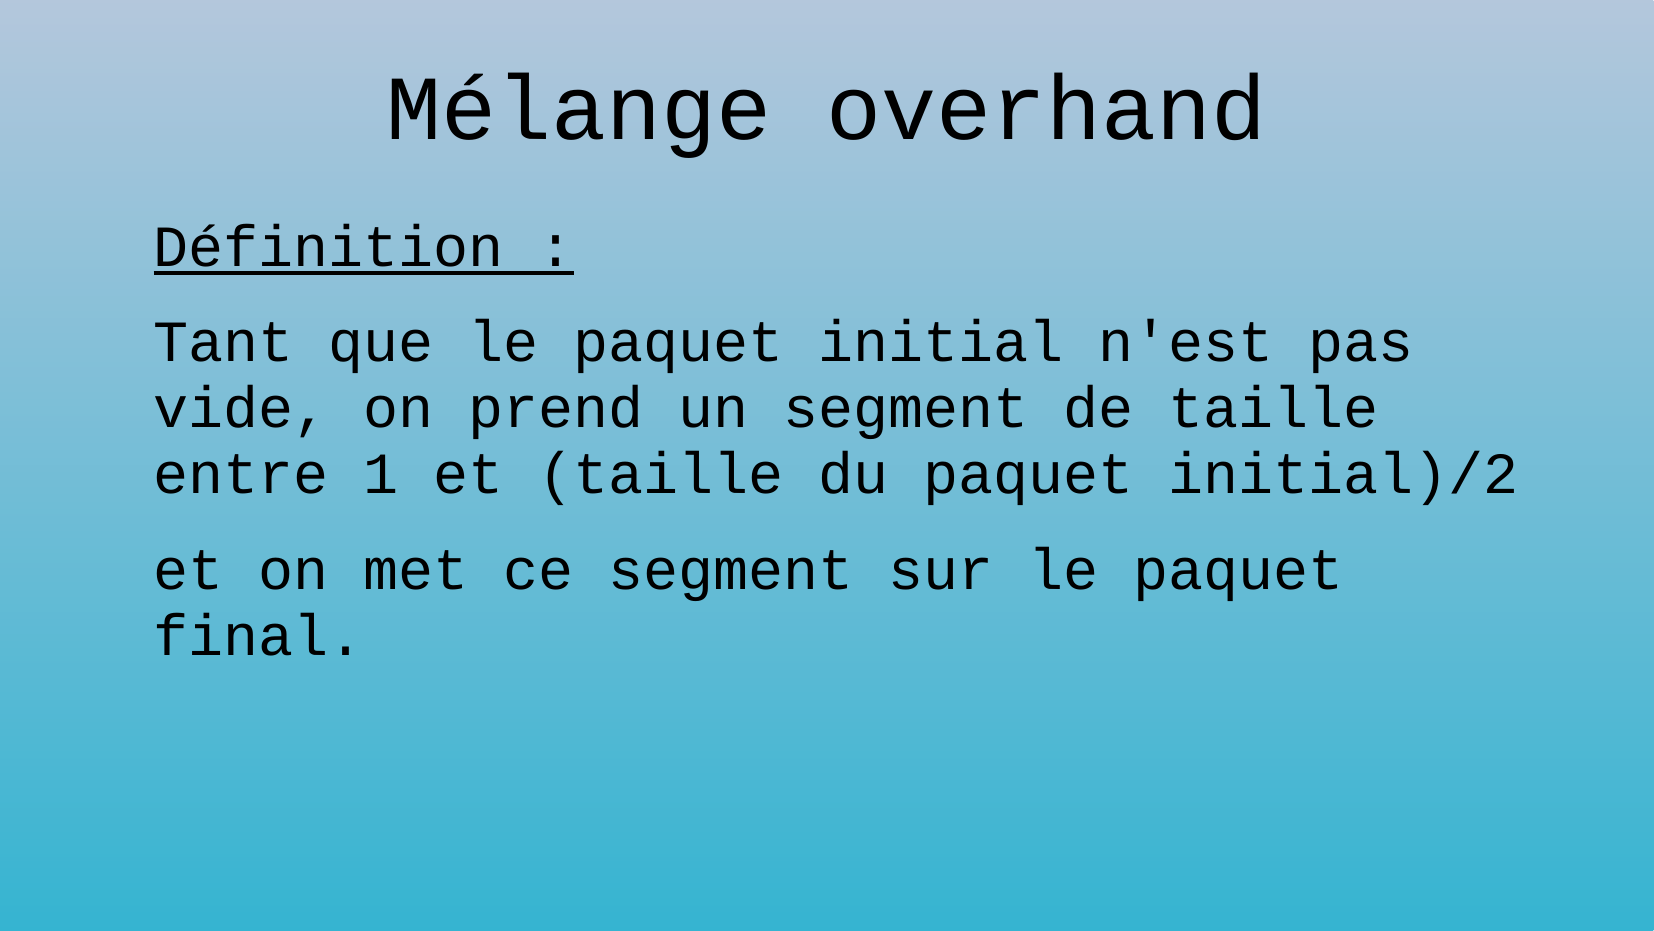

# Mélange overhand
Définition :
Tant que le paquet initial n'est pas vide, on prend un segment de taille entre 1 et (taille du paquet initial)/2
et on met ce segment sur le paquet final.